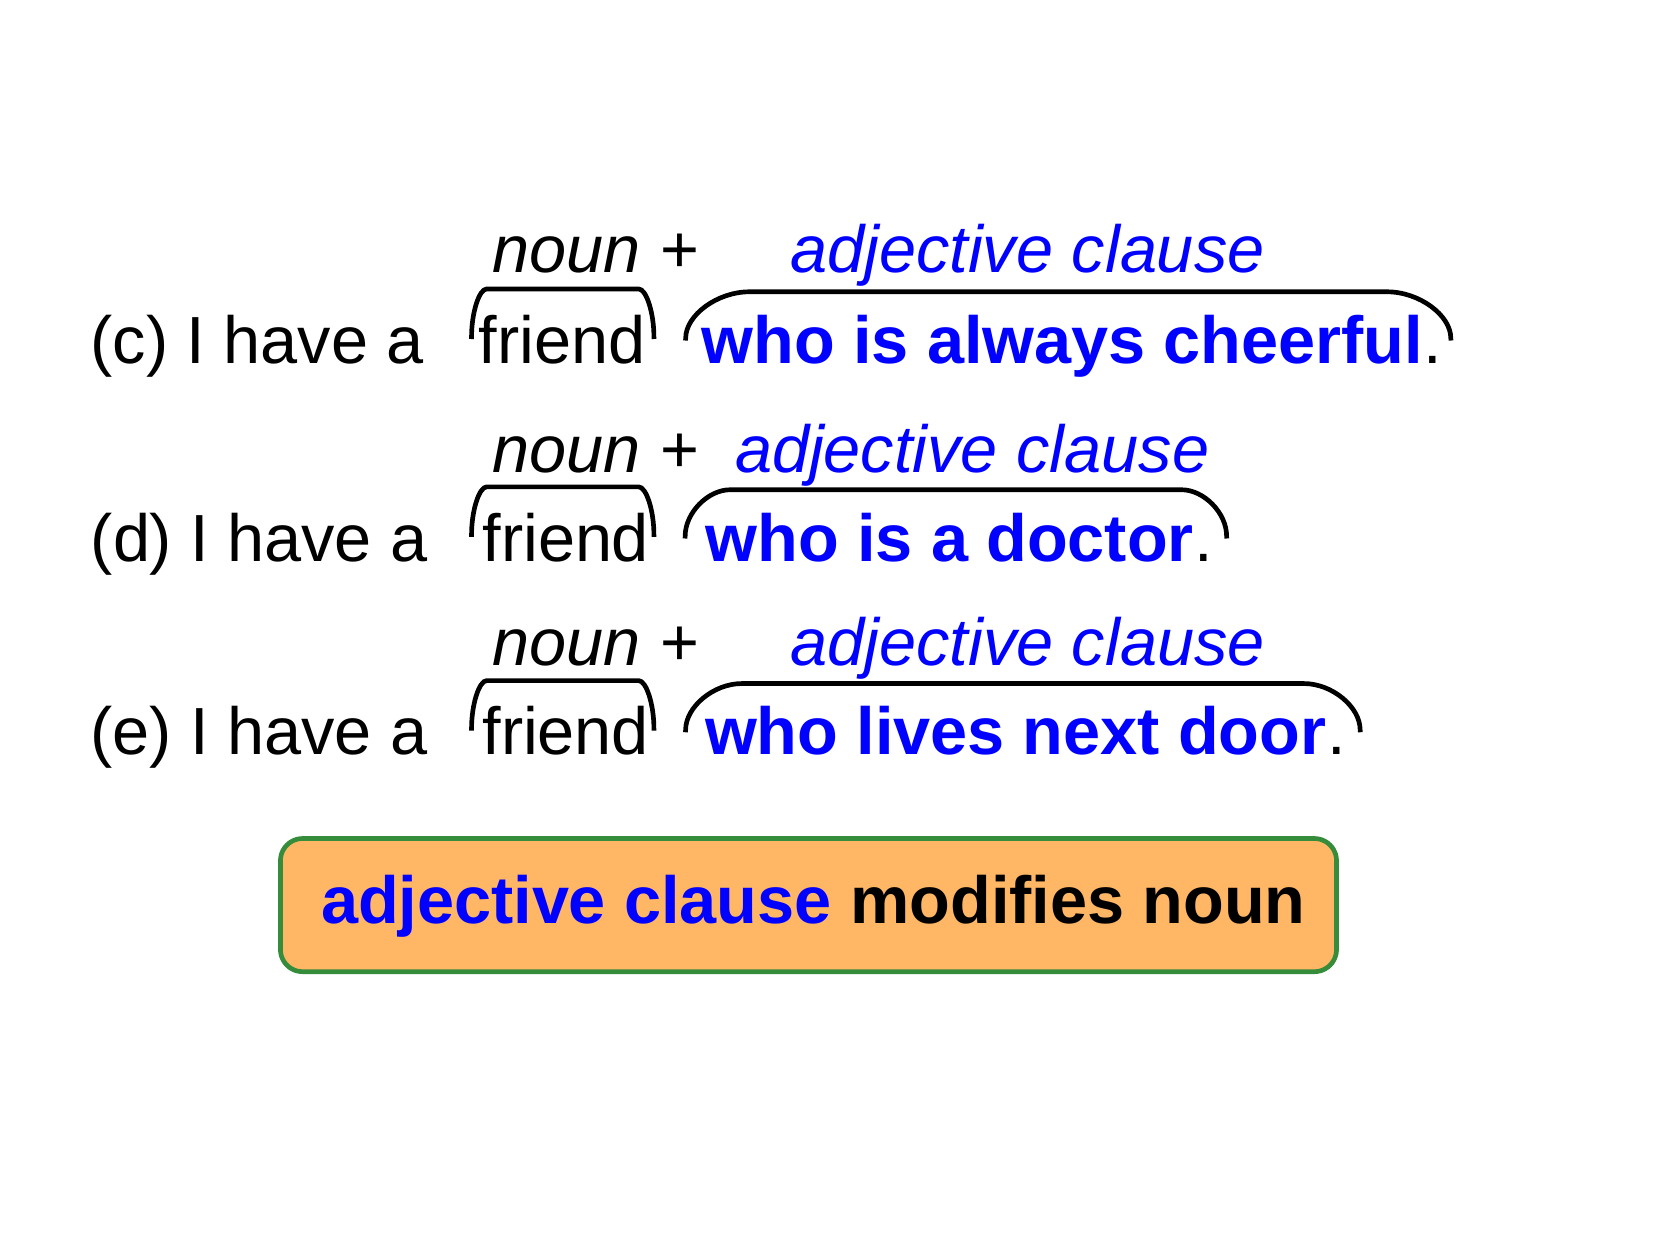

12-1 ADJECTIVE CLAUSES: INTRODUCTION
noun + adjective clause
11-10 CPITALIZATION
(c) I have a friend who is always cheerful.
noun + adjective clause
11-10 CPITALIZATION
(d) I have a friend who is a doctor.
noun + adjective clause
11-10 CPITALIZATION
(e) I have a friend who lives next door.
adjective clause modifies noun